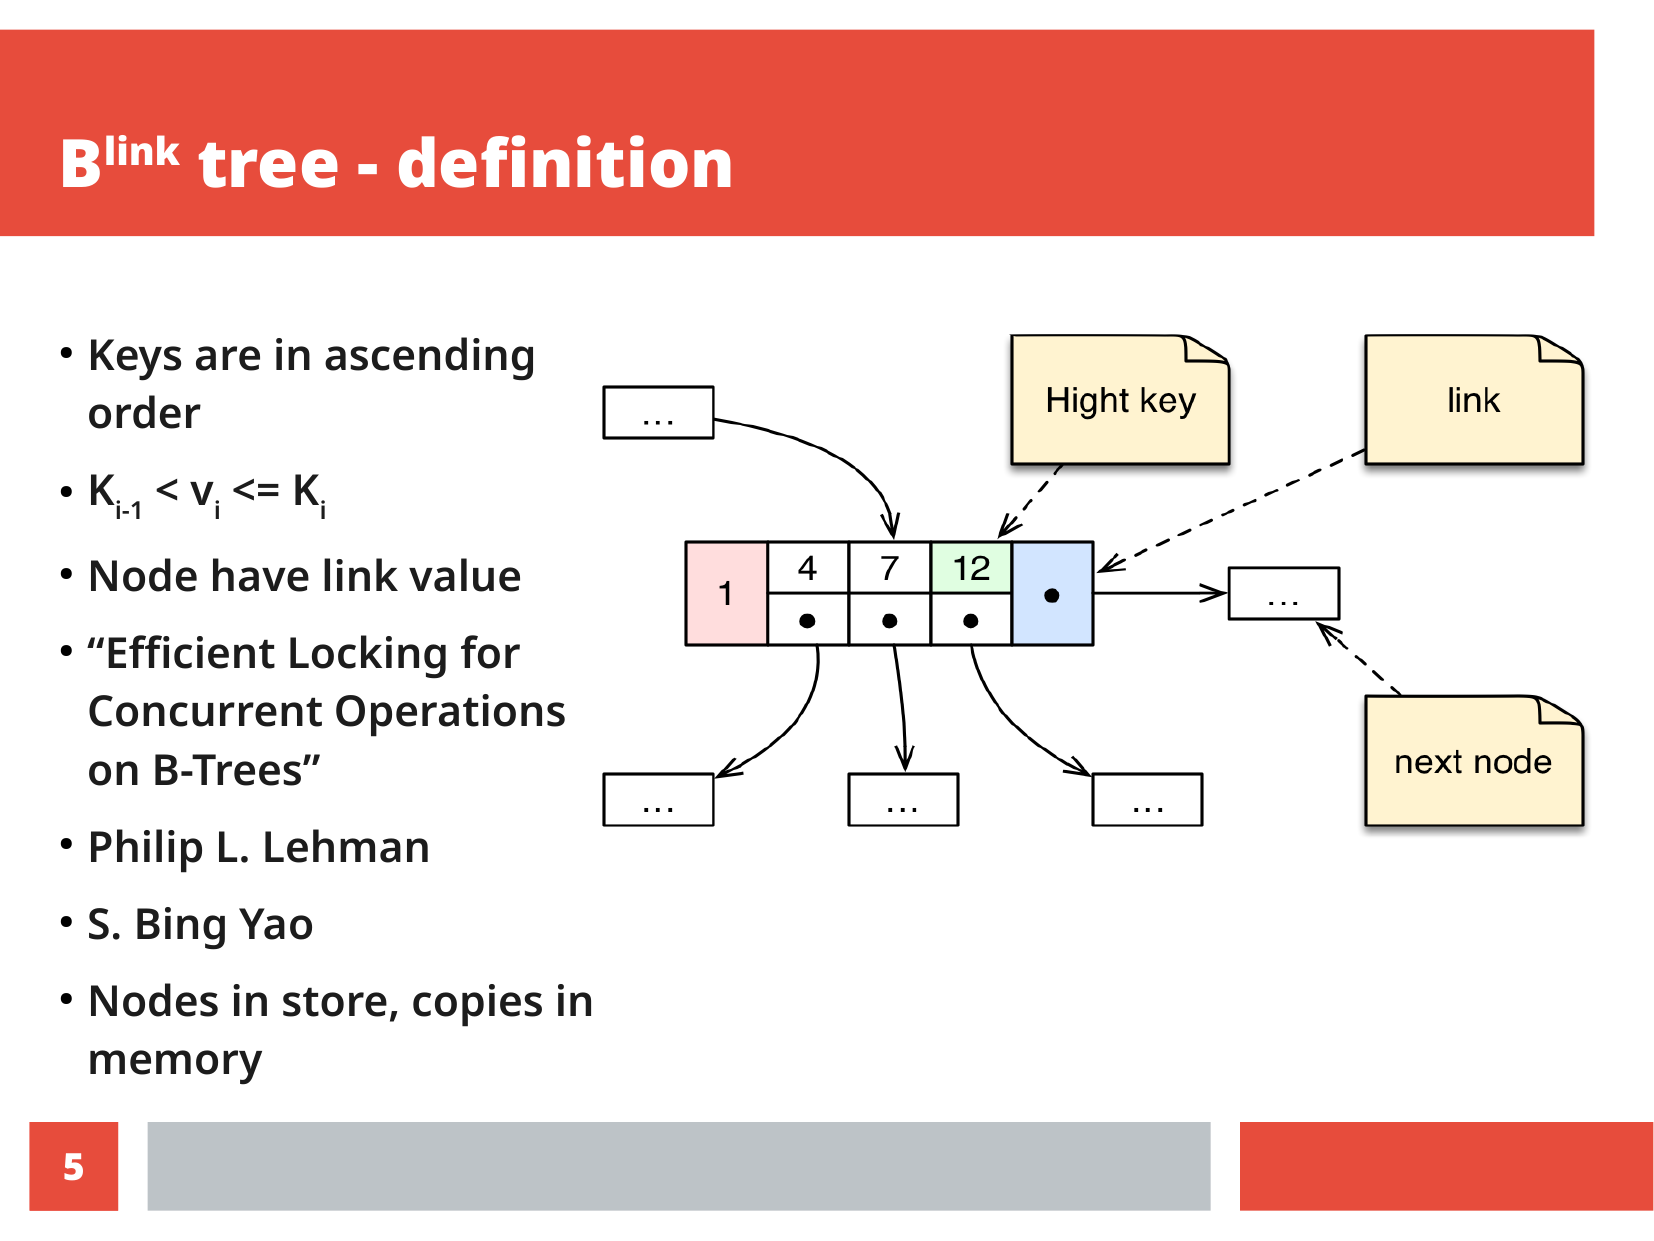

# Blink tree - definition
Keys are in ascending order
Ki-1 < vi <= Ki
Node have link value
“Efficient Locking for Concurrent Operations on B-Trees”
Philip L. Lehman
S. Bing Yao
Nodes in store, copies in memory
5